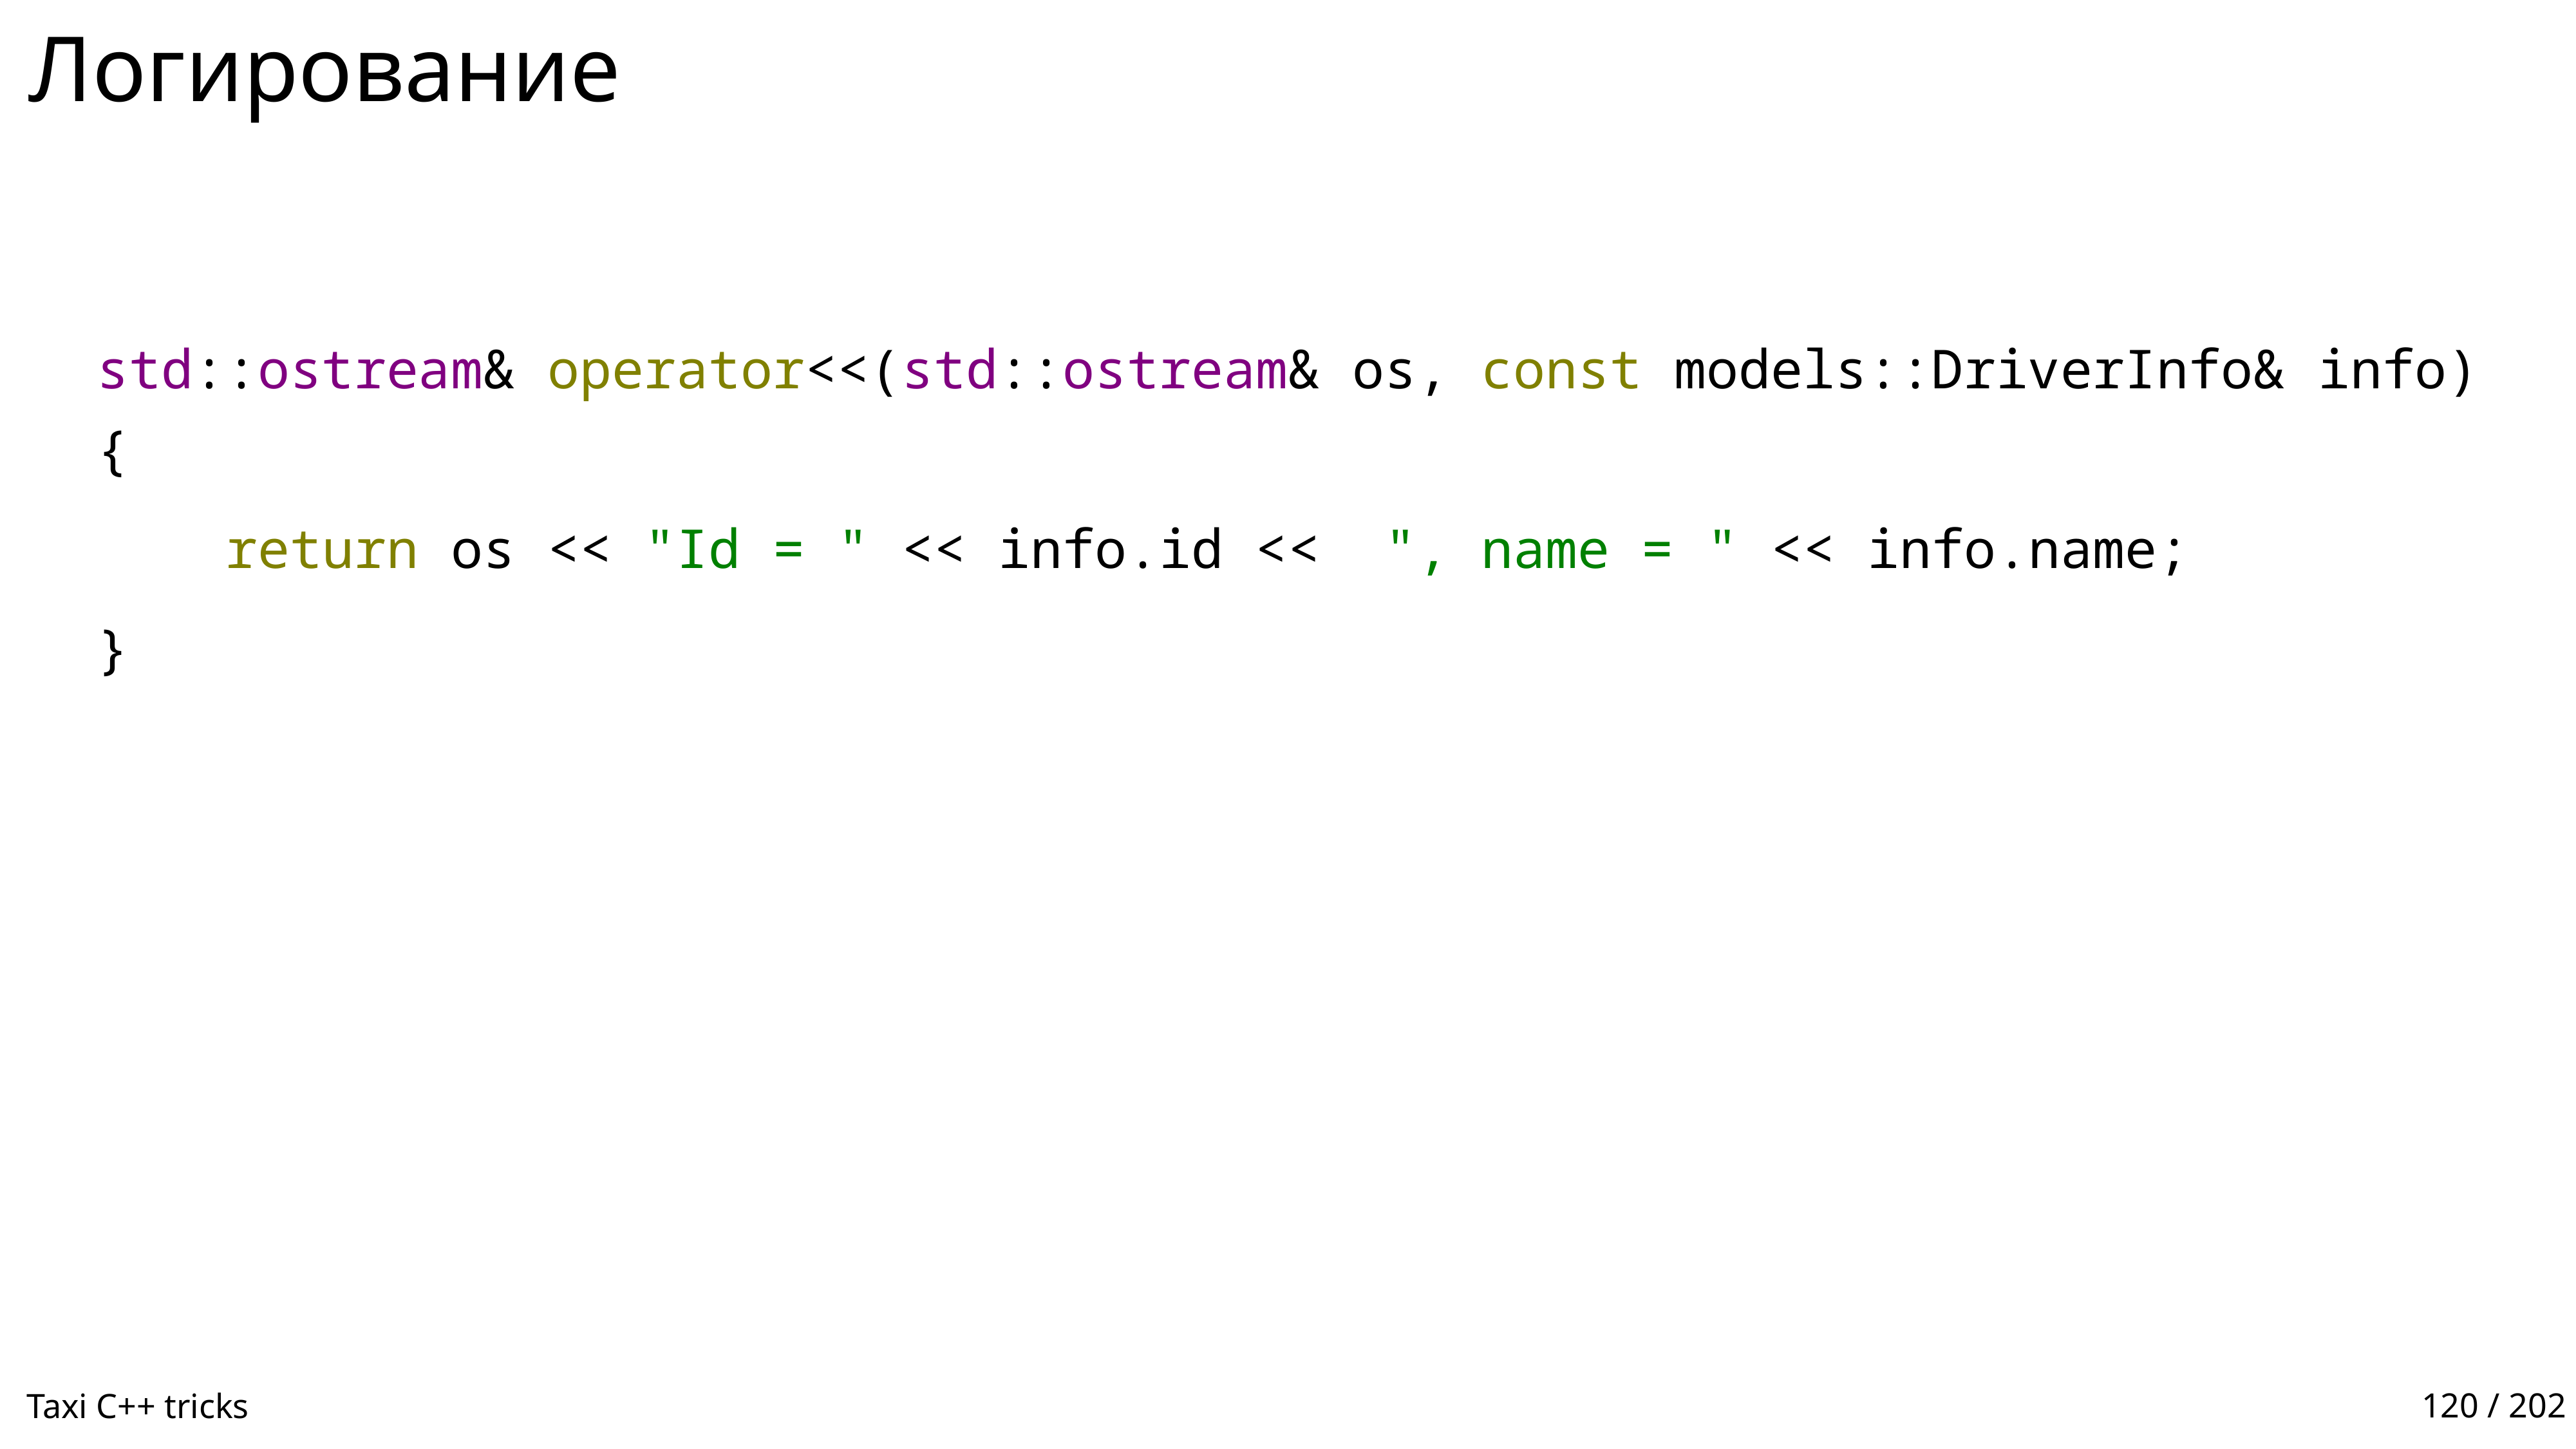

# Логирование
std::ostream& operator<<(std::ostream& os, const models::DriverInfo& info) {
 return os << "Id = " << info.id << ", name = " << info.name;
}
Taxi C++ tricks